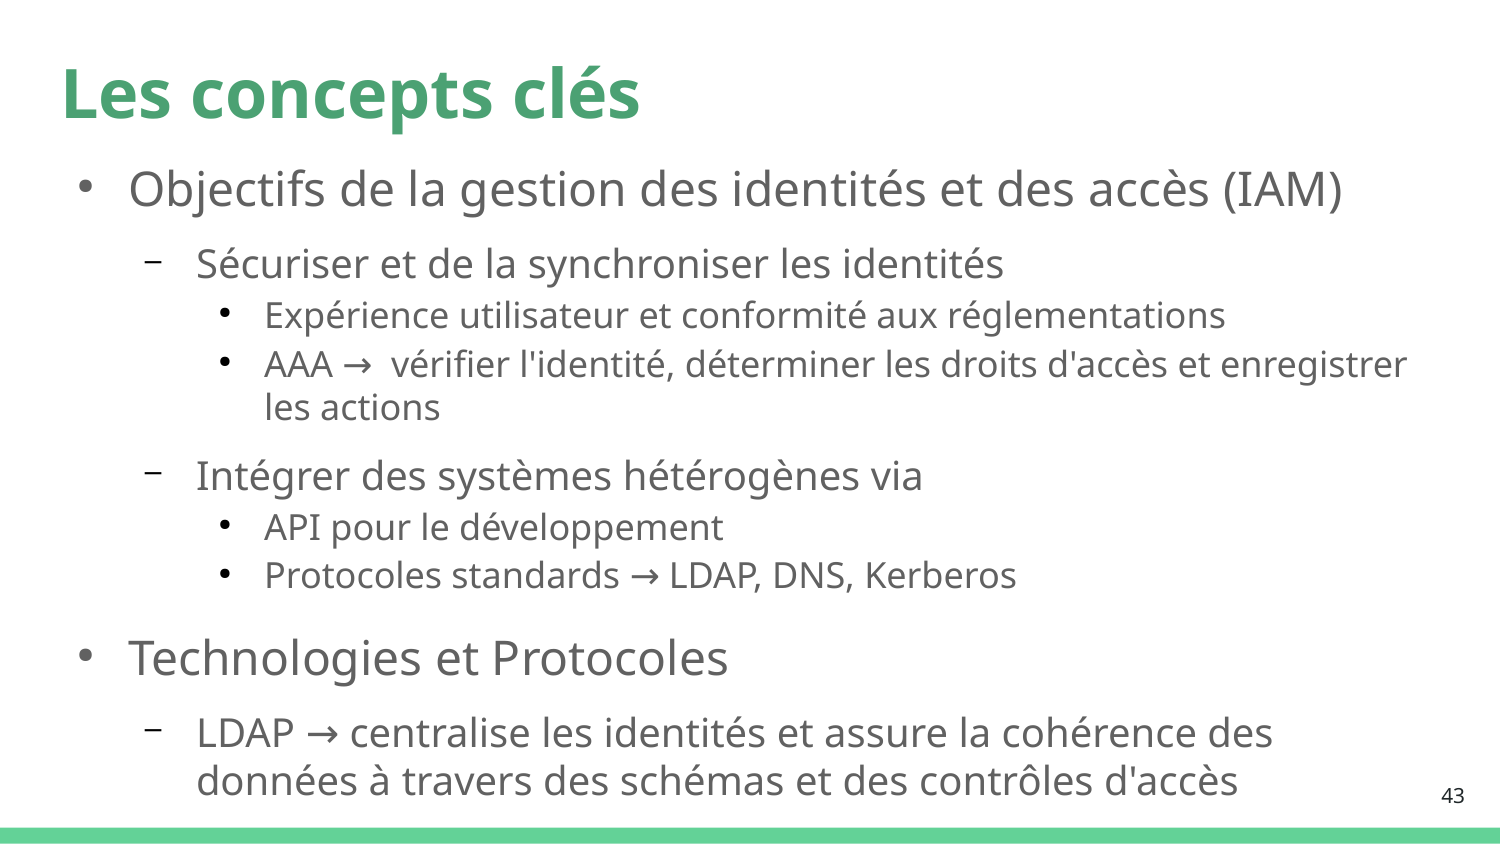

Les concepts clés
# Objectifs de la gestion des identités et des accès (IAM)
Sécuriser et de la synchroniser les identités
Expérience utilisateur et conformité aux réglementations
AAA → vérifier l'identité, déterminer les droits d'accès et enregistrer les actions
Intégrer des systèmes hétérogènes via
API pour le développement
Protocoles standards → LDAP, DNS, Kerberos
Technologies et Protocoles
LDAP → centralise les identités et assure la cohérence des données à travers des schémas et des contrôles d'accès